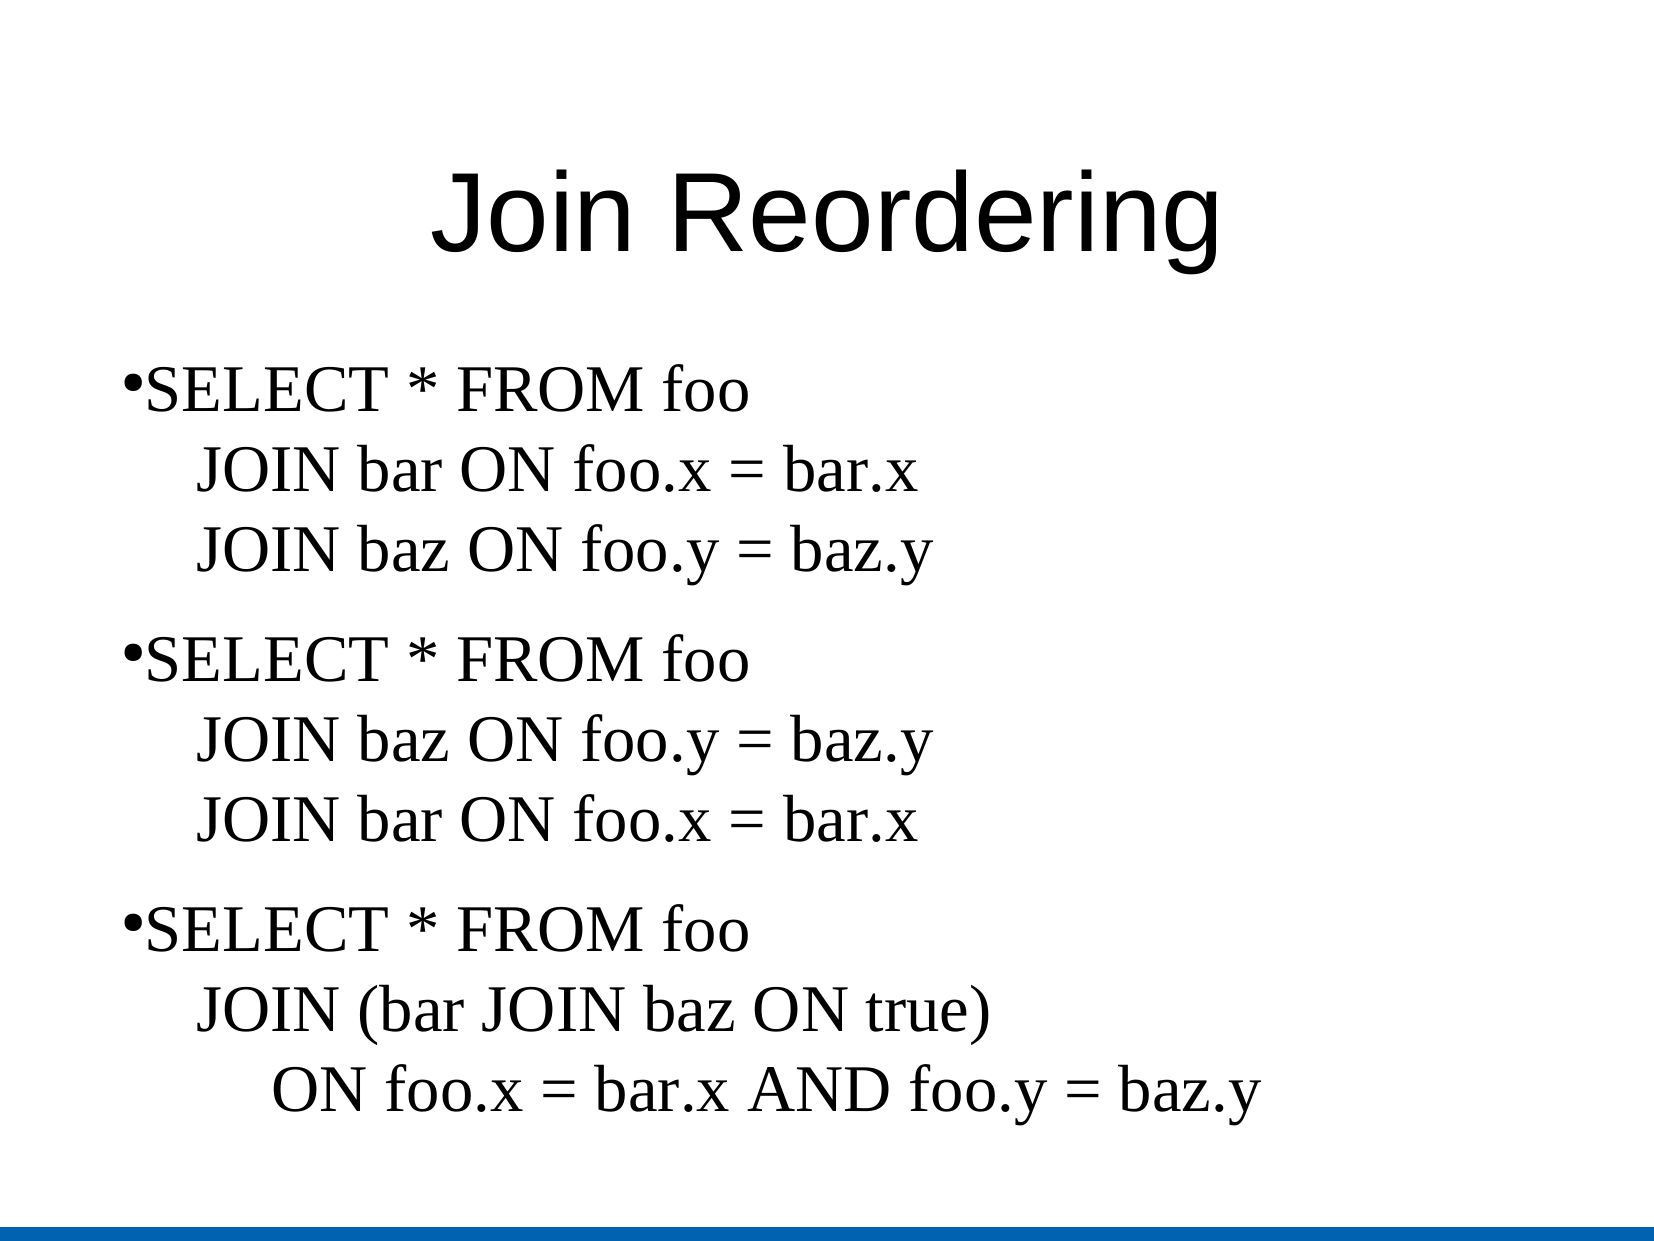

# Join Reordering
SELECT * FROM foo
	JOIN bar ON foo.x = bar.x
	JOIN baz ON foo.y = baz.y
SELECT * FROM foo
	JOIN baz ON foo.y = baz.y
	JOIN bar ON foo.x = bar.x
SELECT * FROM foo
	JOIN (bar JOIN baz ON true)
		ON foo.x = bar.x AND foo.y = baz.y